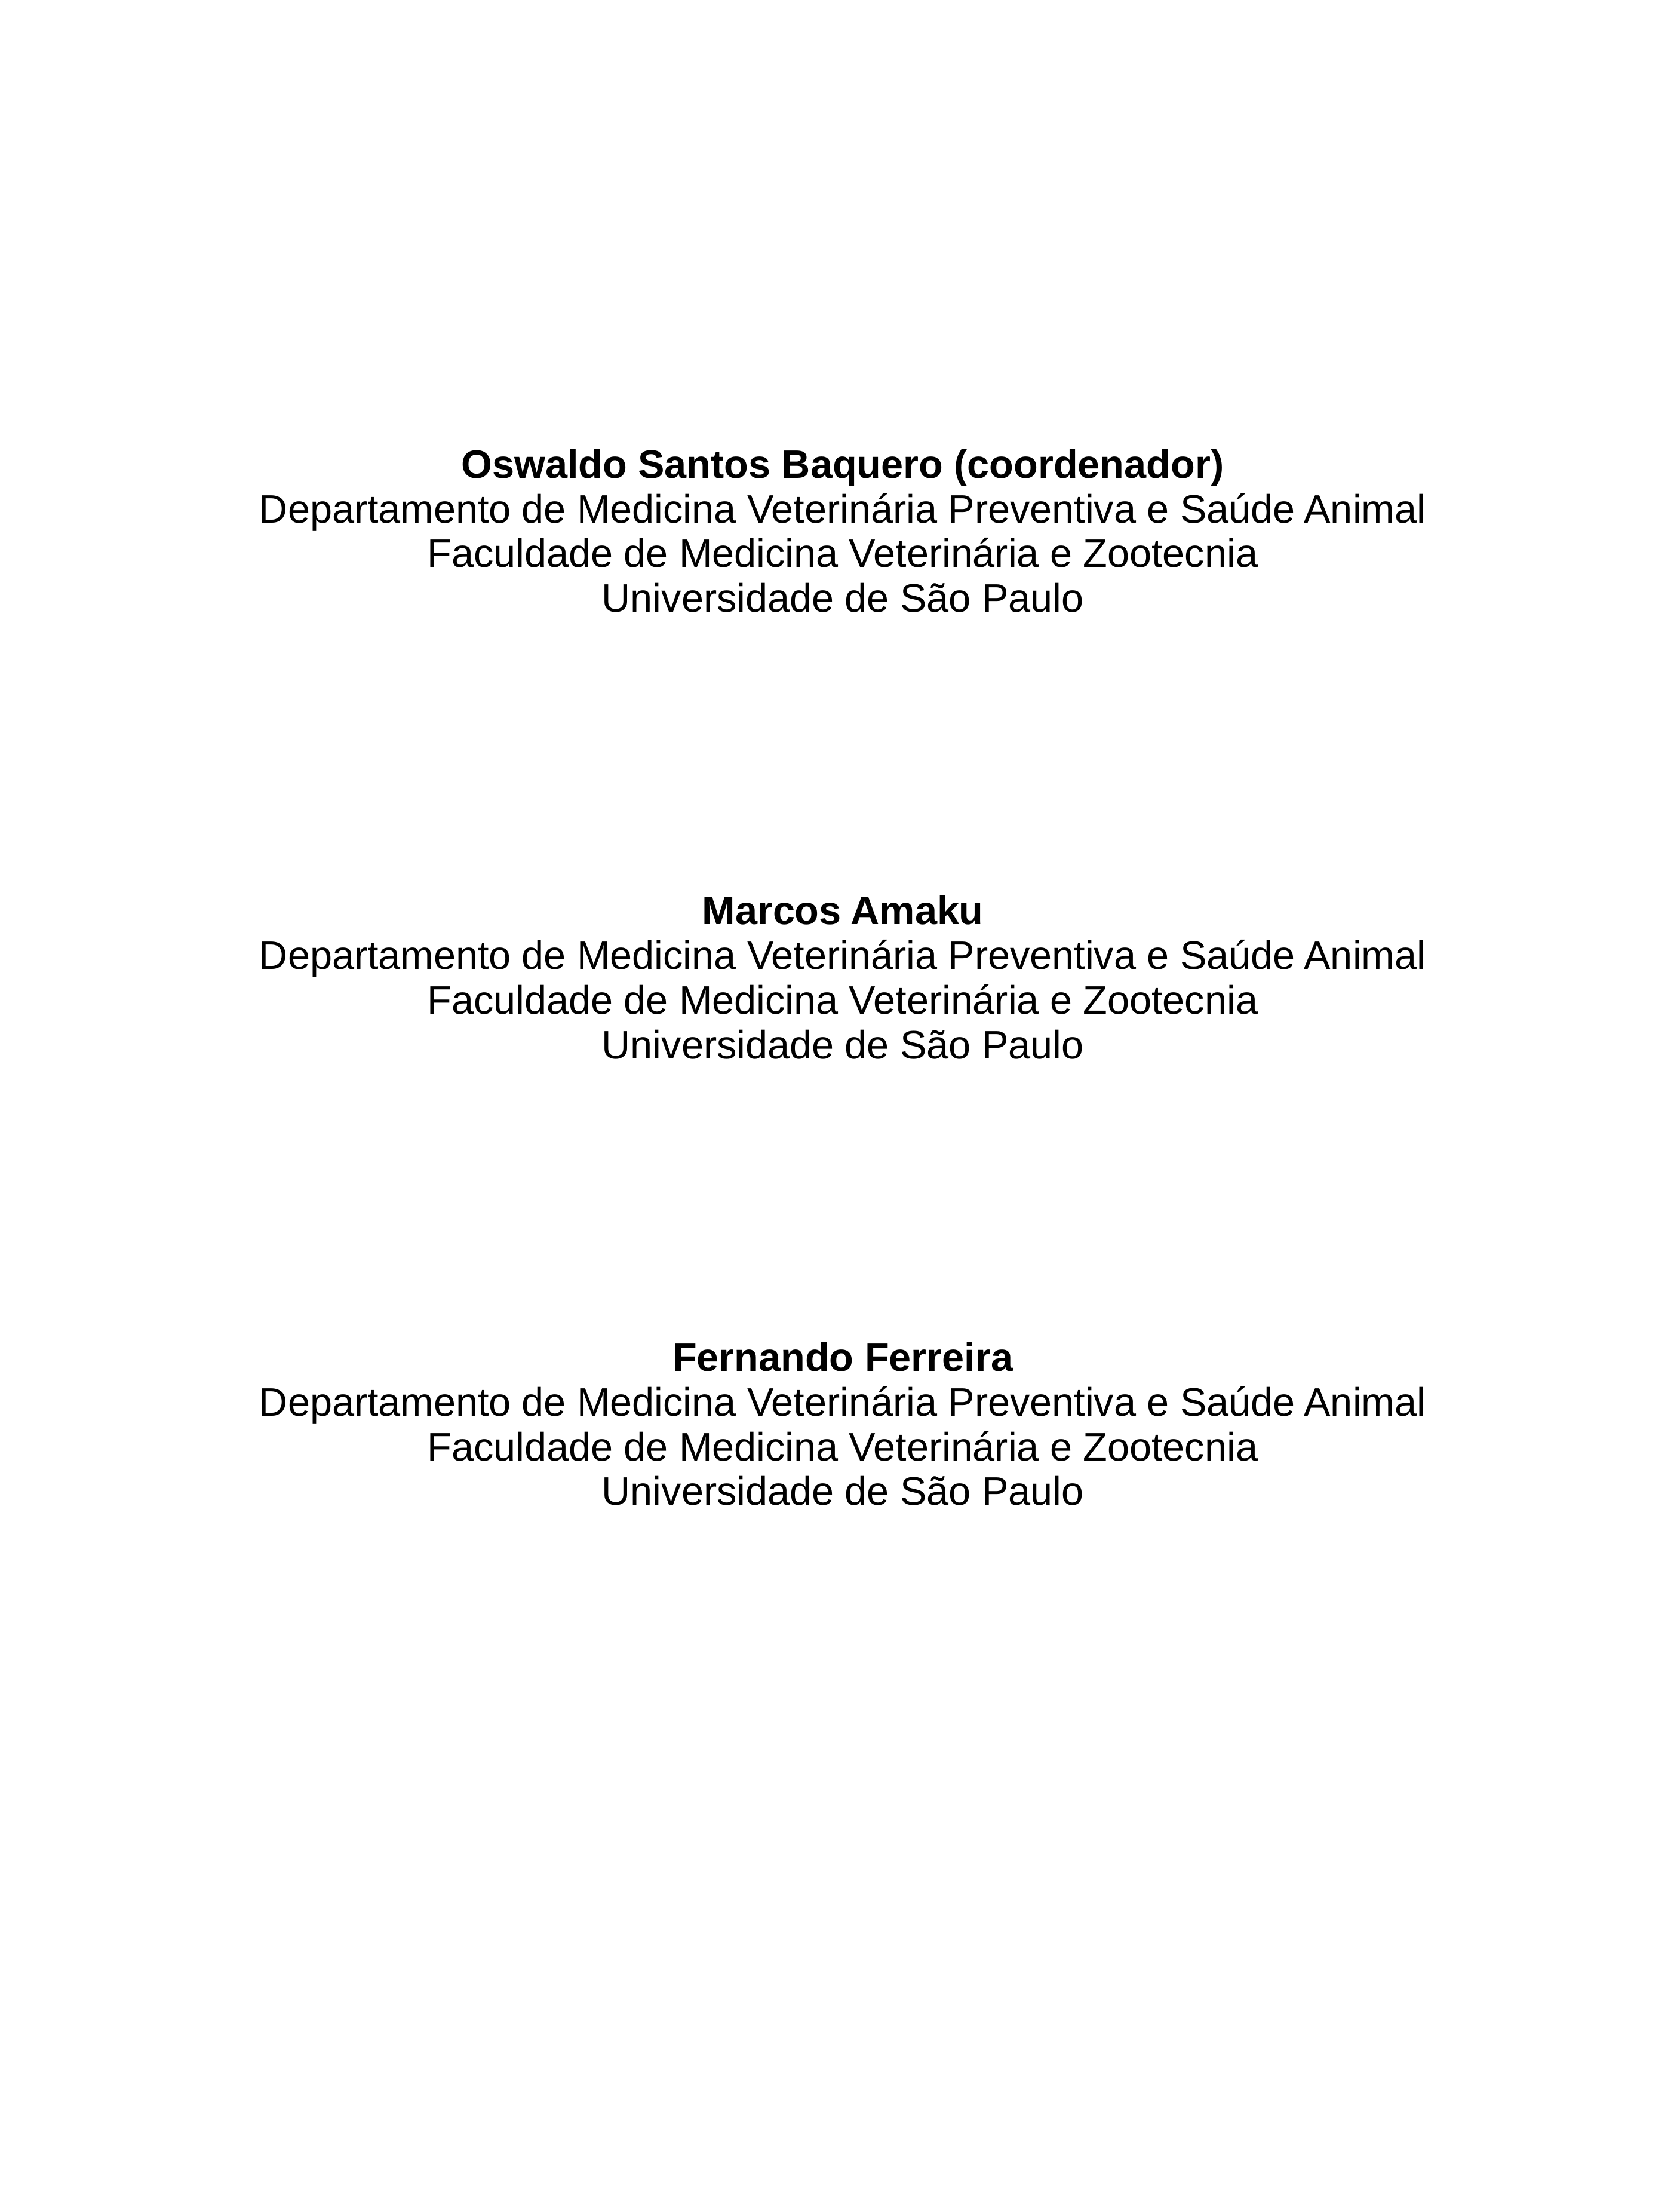

Oswaldo Santos Baquero (coordenador)
Departamento de Medicina Veterinária Preventiva e Saúde Animal
Faculdade de Medicina Veterinária e Zootecnia
Universidade de São Paulo
Marcos Amaku
Departamento de Medicina Veterinária Preventiva e Saúde Animal
Faculdade de Medicina Veterinária e Zootecnia
Universidade de São Paulo
Fernando Ferreira
Departamento de Medicina Veterinária Preventiva e Saúde Animal
Faculdade de Medicina Veterinária e Zootecnia
Universidade de São Paulo